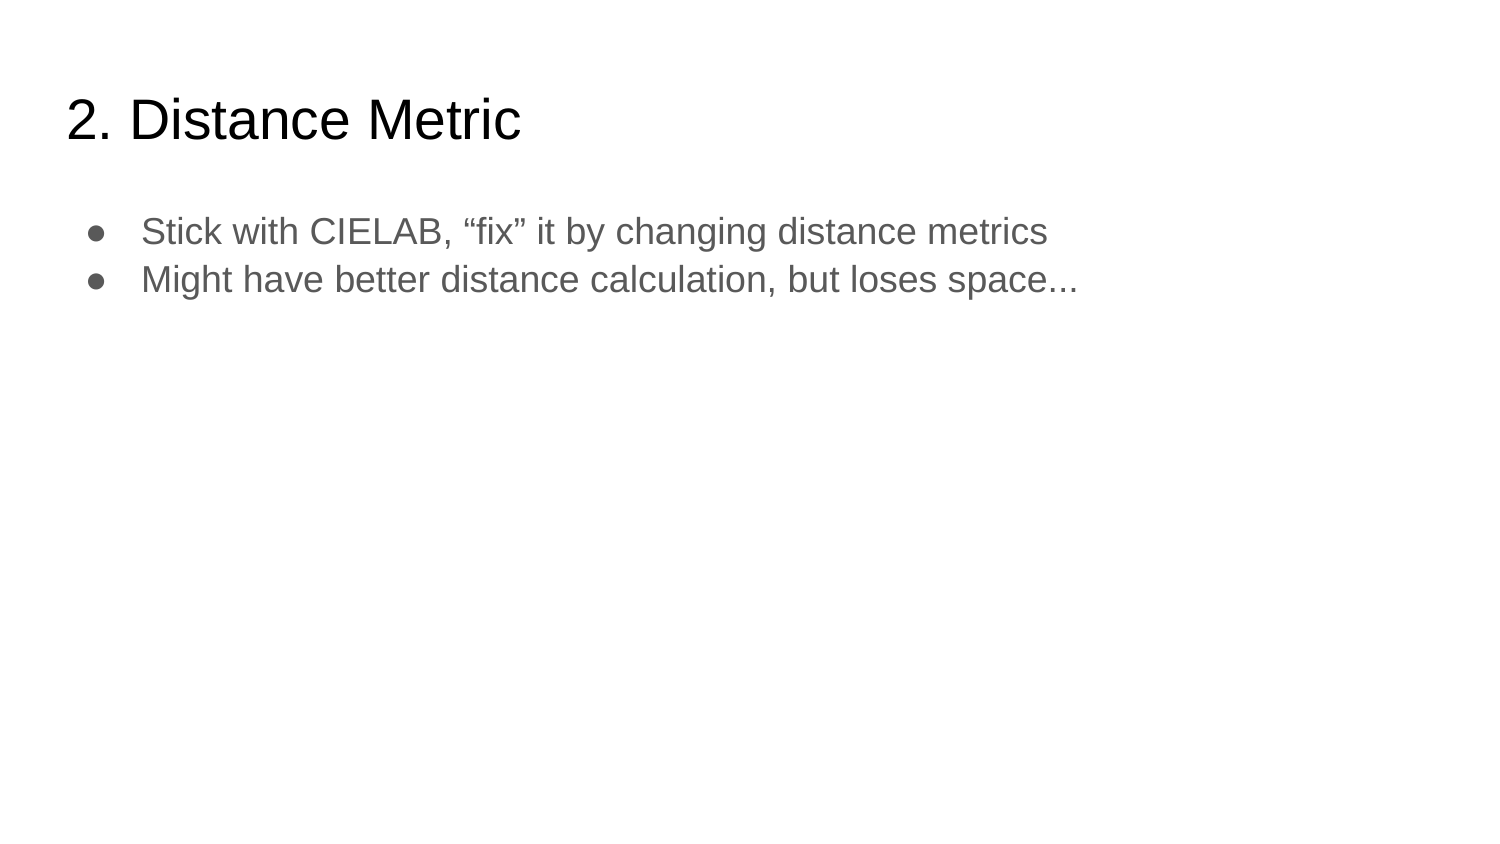

# 2. Distance Metric
Stick with CIELAB, “fix” it by changing distance metrics
Might have better distance calculation, but loses space...